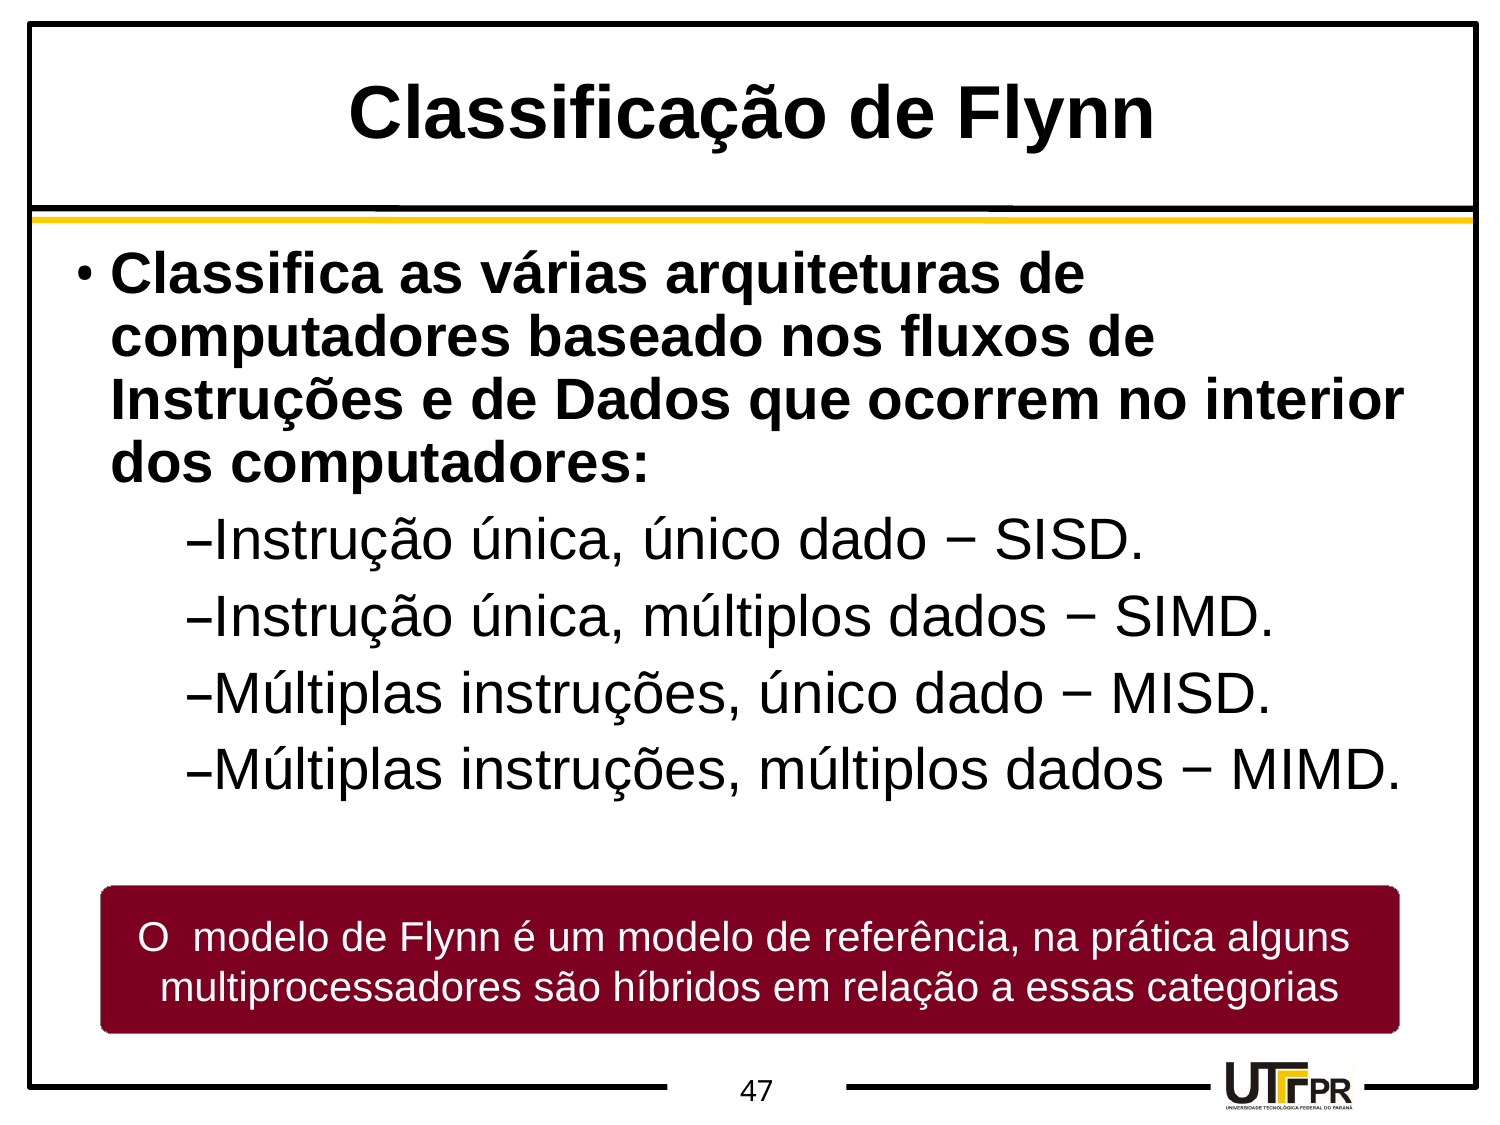

Classificação de Flynn
# Classifica as várias arquiteturas de computadores baseado nos fluxos de Instruções e de Dados que ocorrem no interior dos computadores:
Instrução única, único dado − SISD.
Instrução única, múltiplos dados − SIMD.
Múltiplas instruções, único dado − MISD.
Múltiplas instruções, múltiplos dados − MIMD.
O modelo de Flynn é um modelo de referência, na prática alguns
multiprocessadores são híbridos em relação a essas categorias